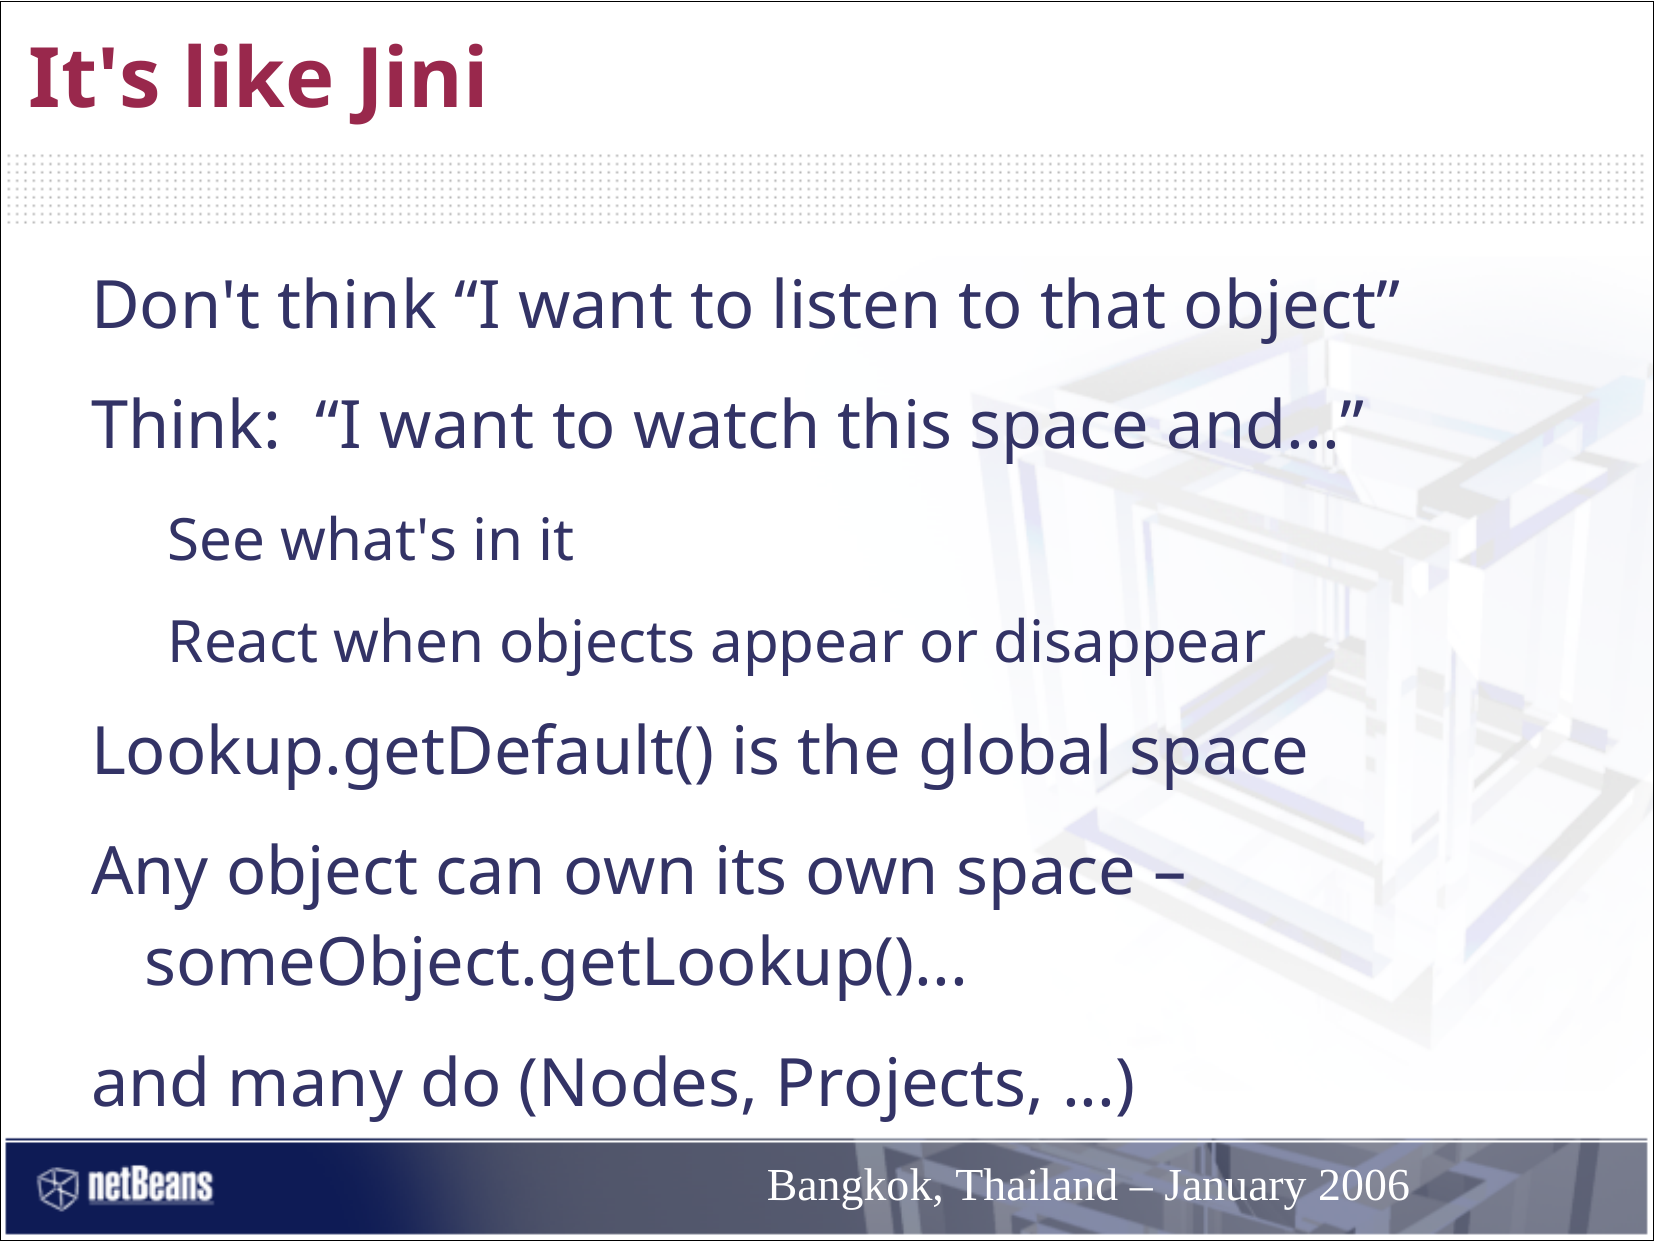

# It's like Jini
Don't think “I want to listen to that object”
Think: “I want to watch this space and...”
See what's in it
React when objects appear or disappear
Lookup.getDefault() is the global space
Any object can own its own space – someObject.getLookup()...
and many do (Nodes, Projects, ...)